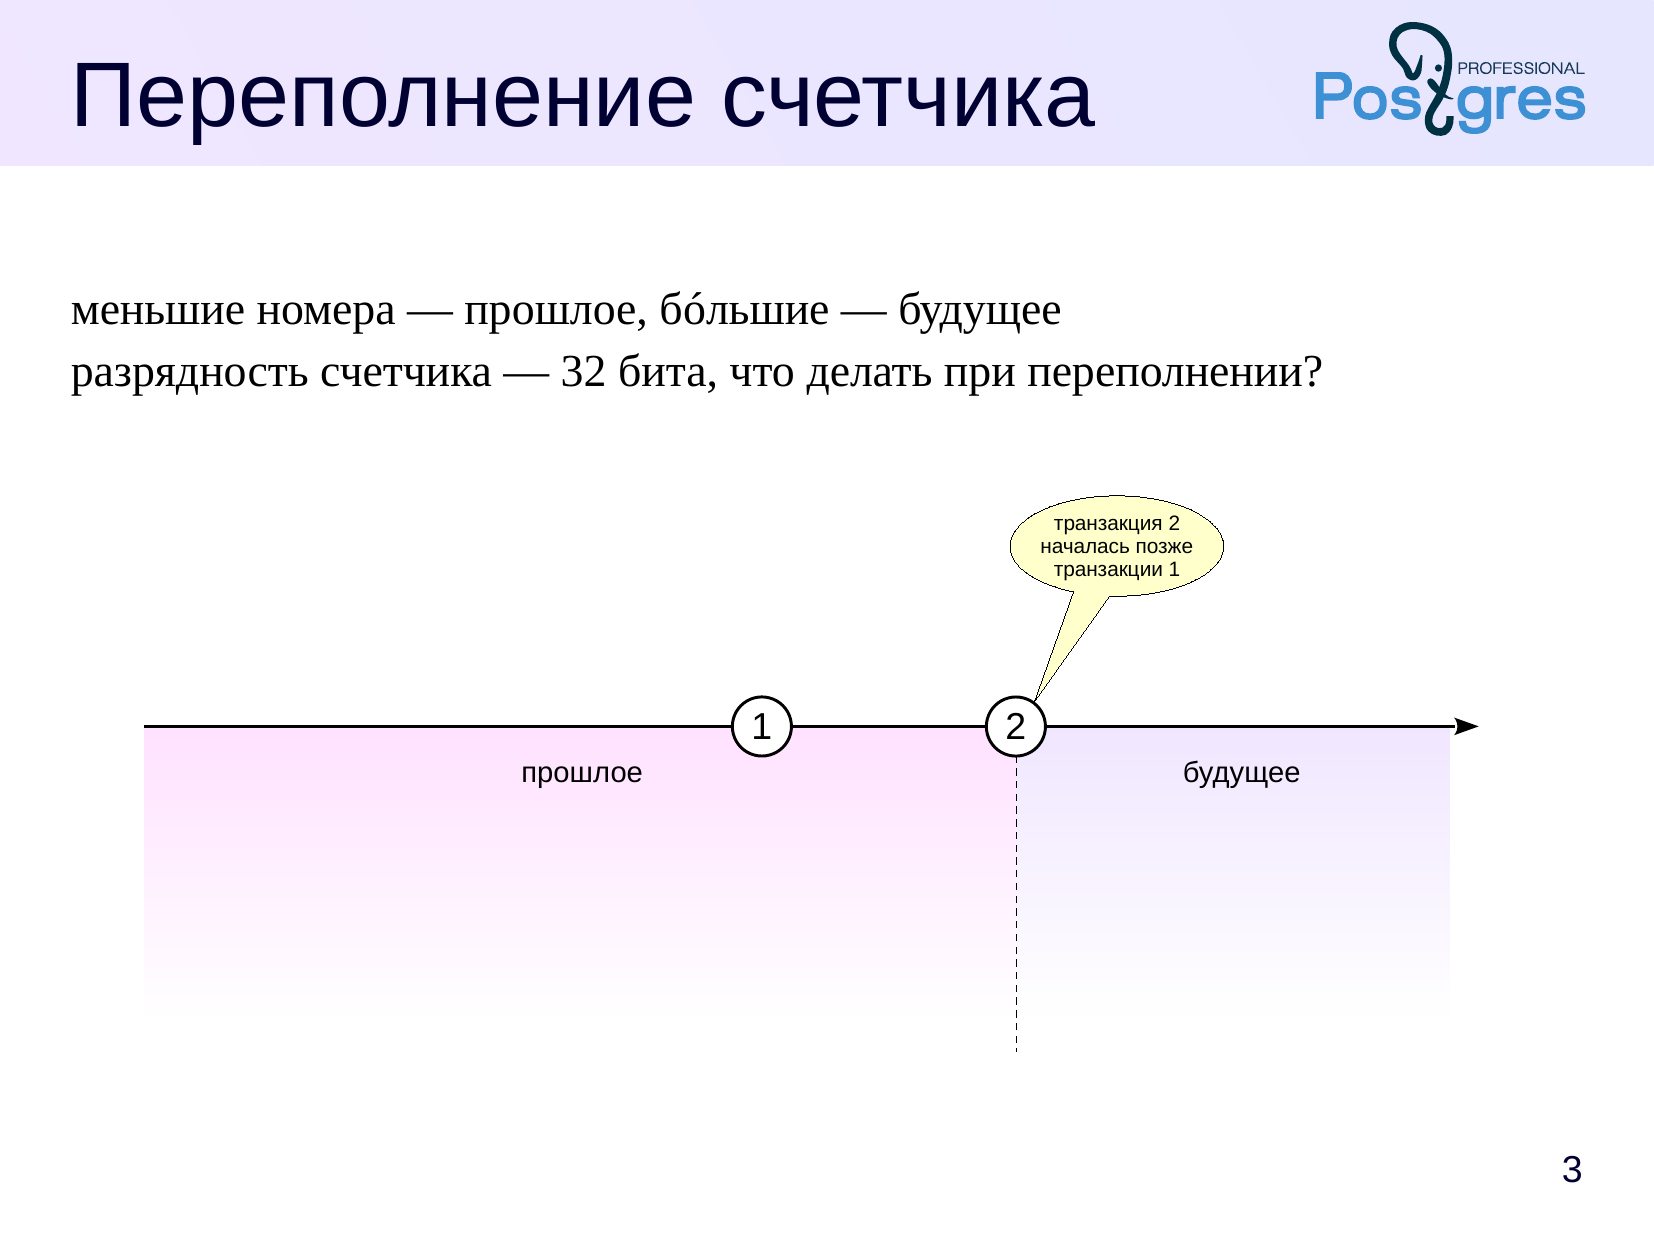

# Переполнение счетчика
меньшие номера — прошлое, бóльшие — будущее
разрядность счетчика — 32 бита, что делать при переполнении?
транзакция 2
началась позже
транзакции 1
1
2
прошлое
будущее